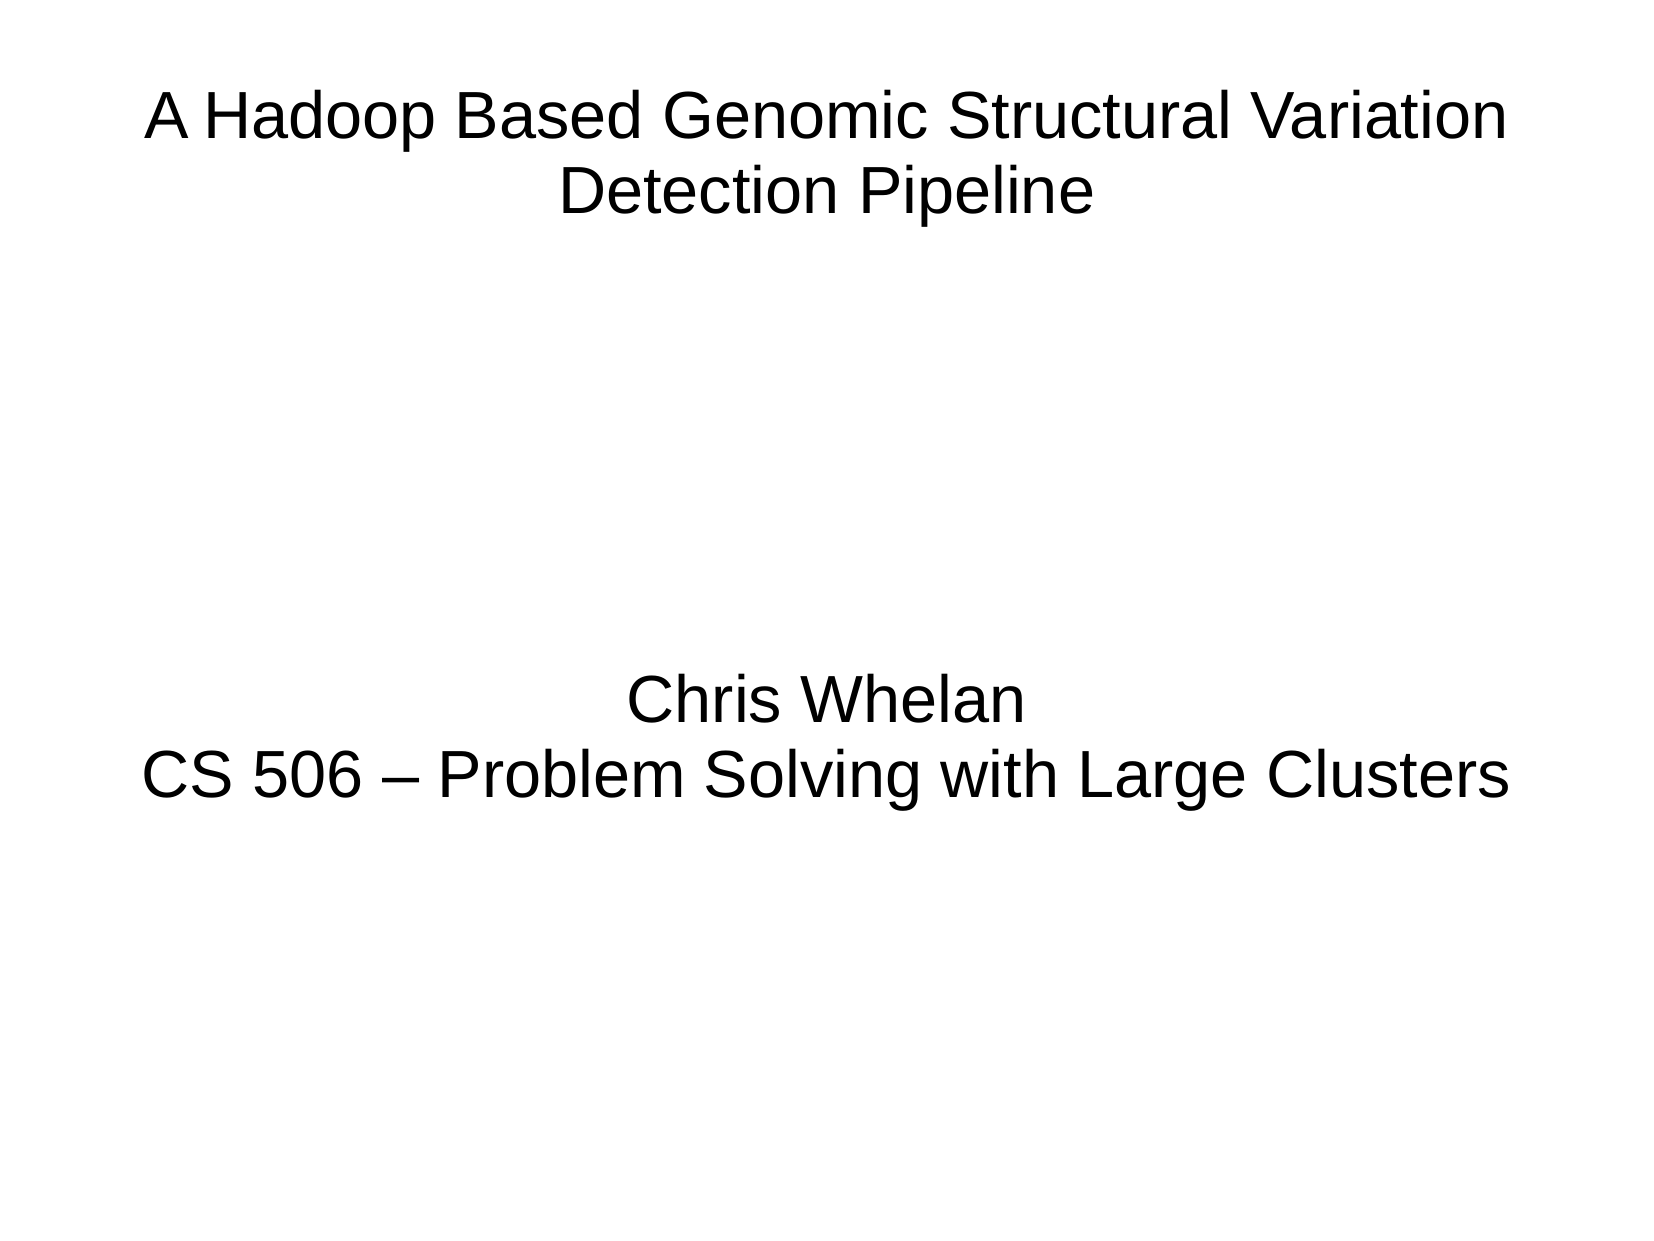

# A Hadoop Based Genomic Structural Variation Detection Pipeline
Chris Whelan
CS 506 – Problem Solving with Large Clusters